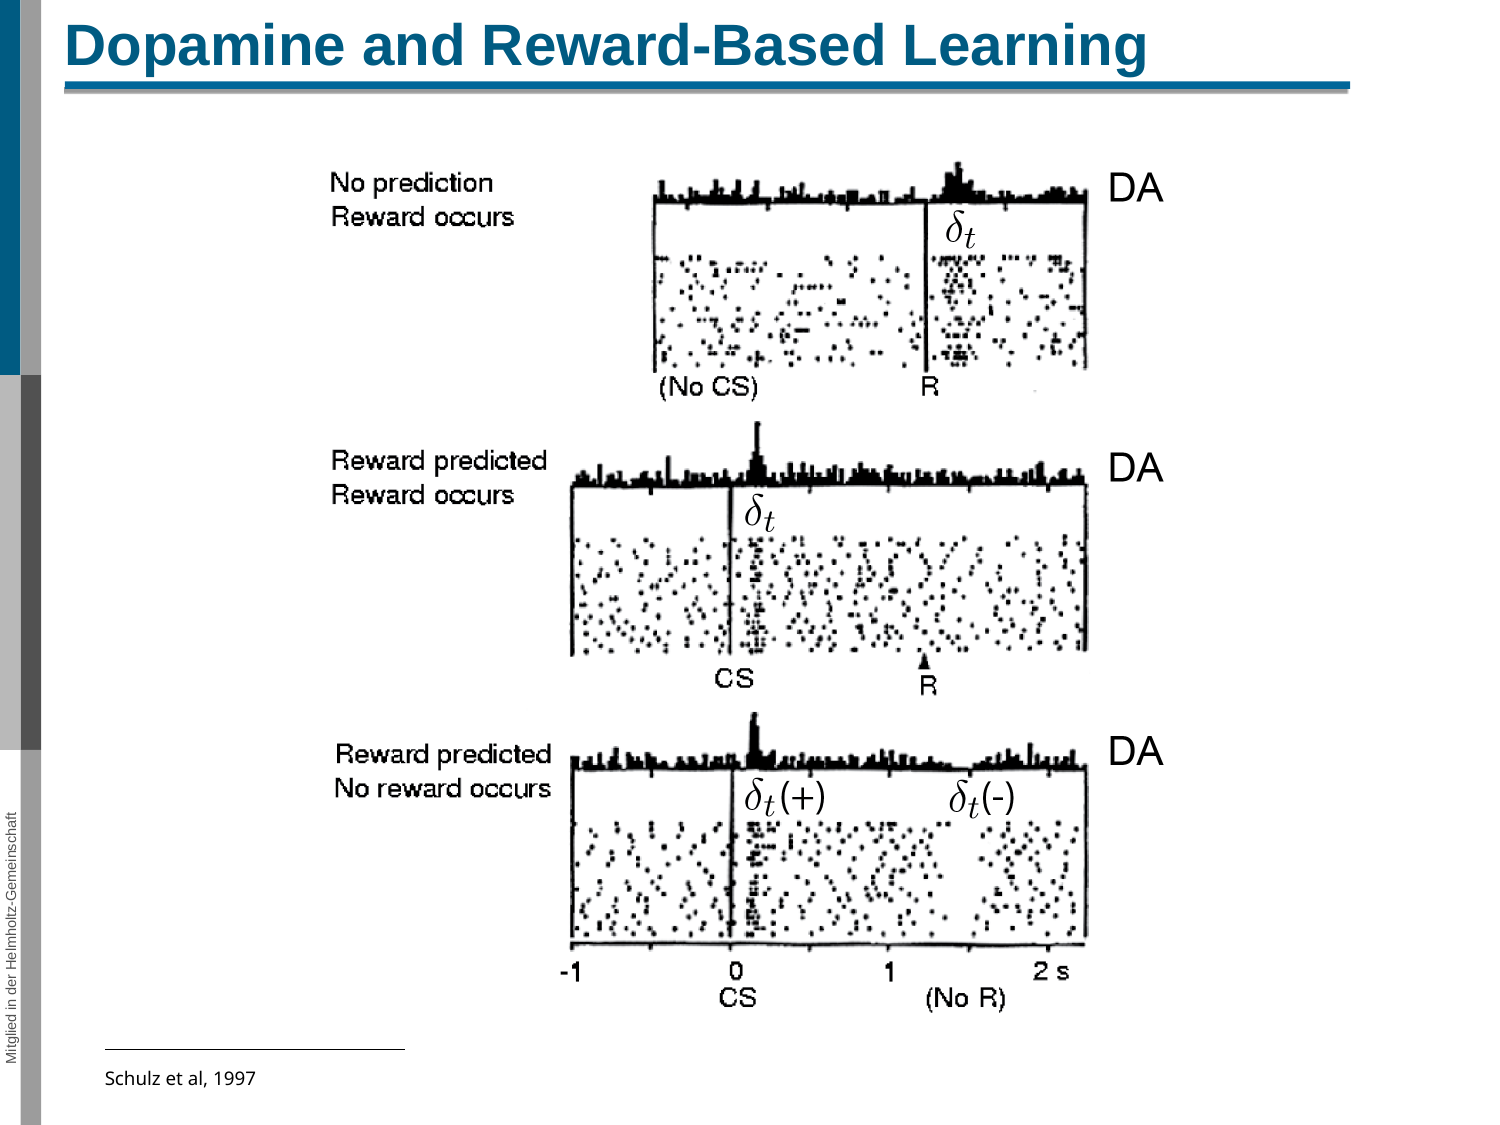

Dopamine and Reward-Based Learning
−
−
Schulz et al, 1997